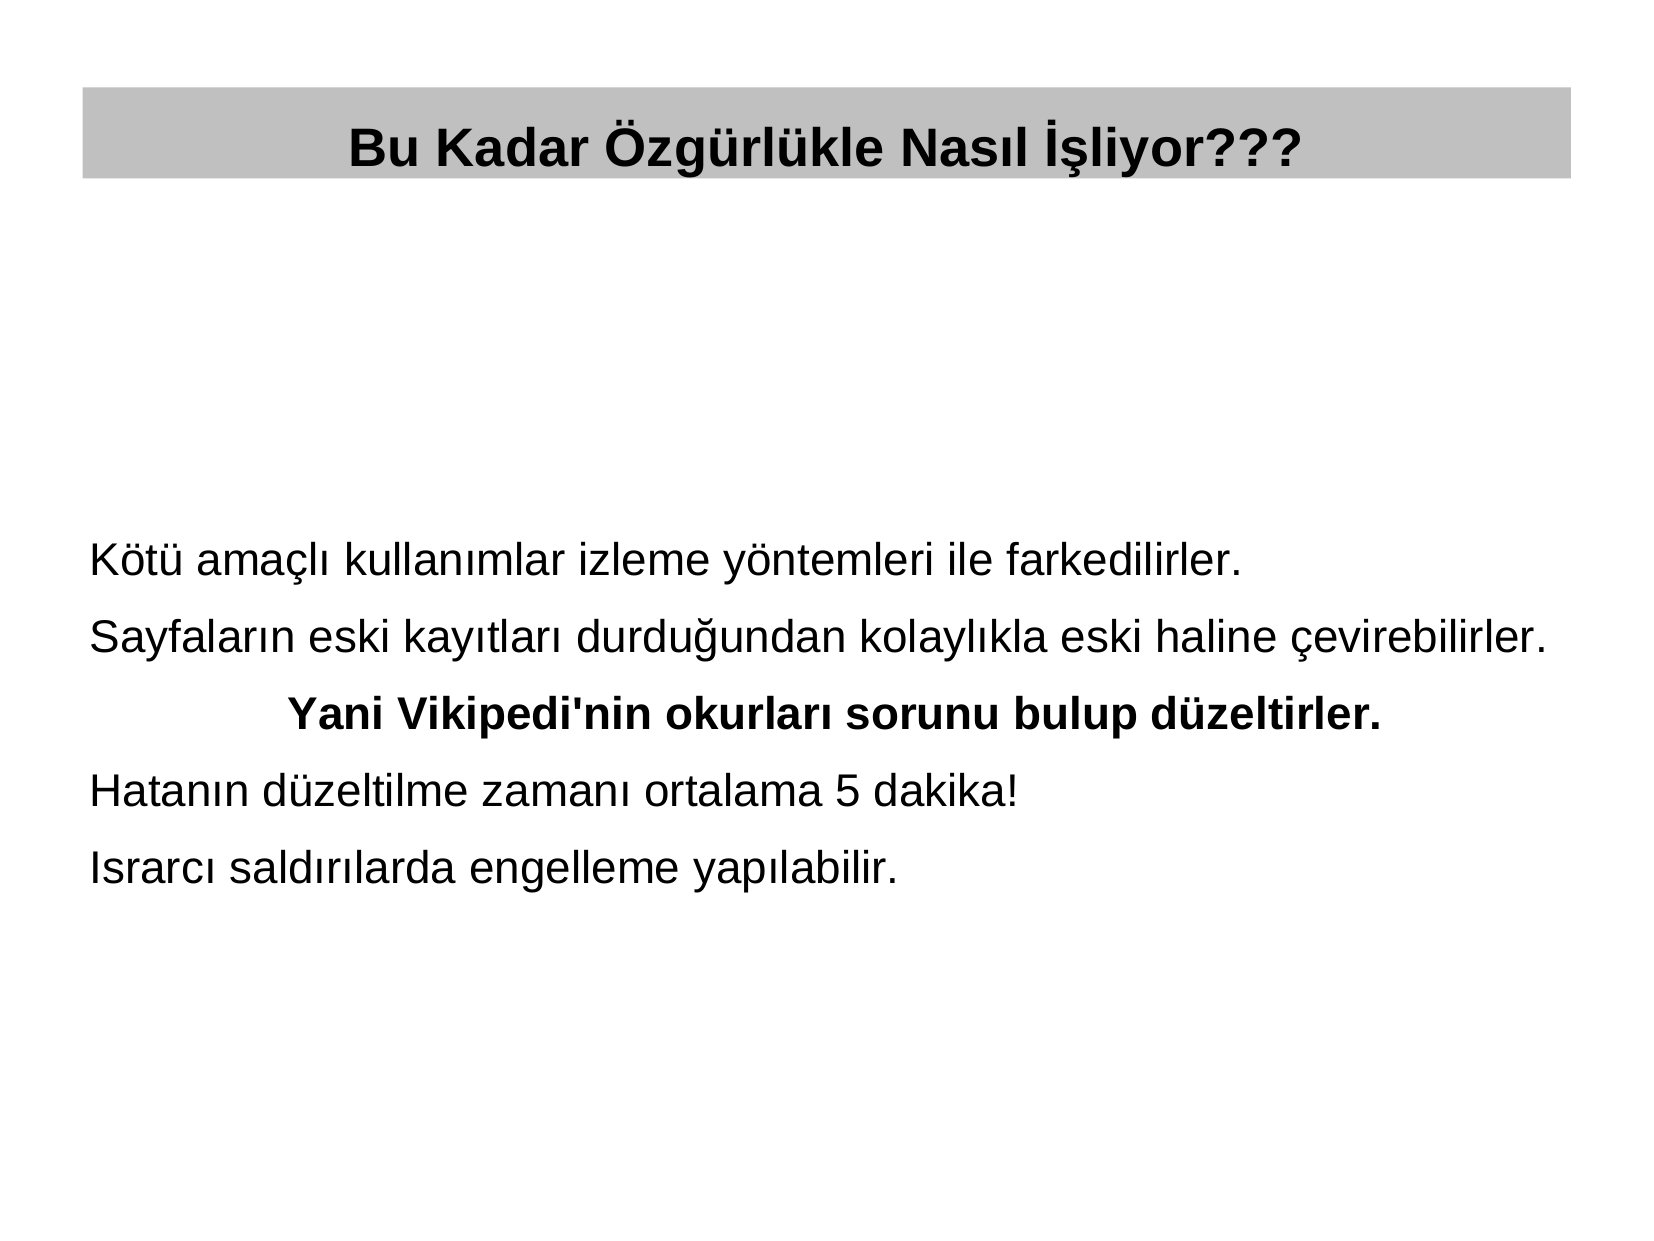

# Bu Kadar Özgürlükle Nasıl İşliyor???
 Kötü amaçlı kullanımlar izleme yöntemleri ile farkedilirler.
 Sayfaların eski kayıtları durduğundan kolaylıkla eski haline çevirebilirler.
Yani Vikipedi'nin okurları sorunu bulup düzeltirler.
 Hatanın düzeltilme zamanı ortalama 5 dakika!
 Israrcı saldırılarda engelleme yapılabilir.